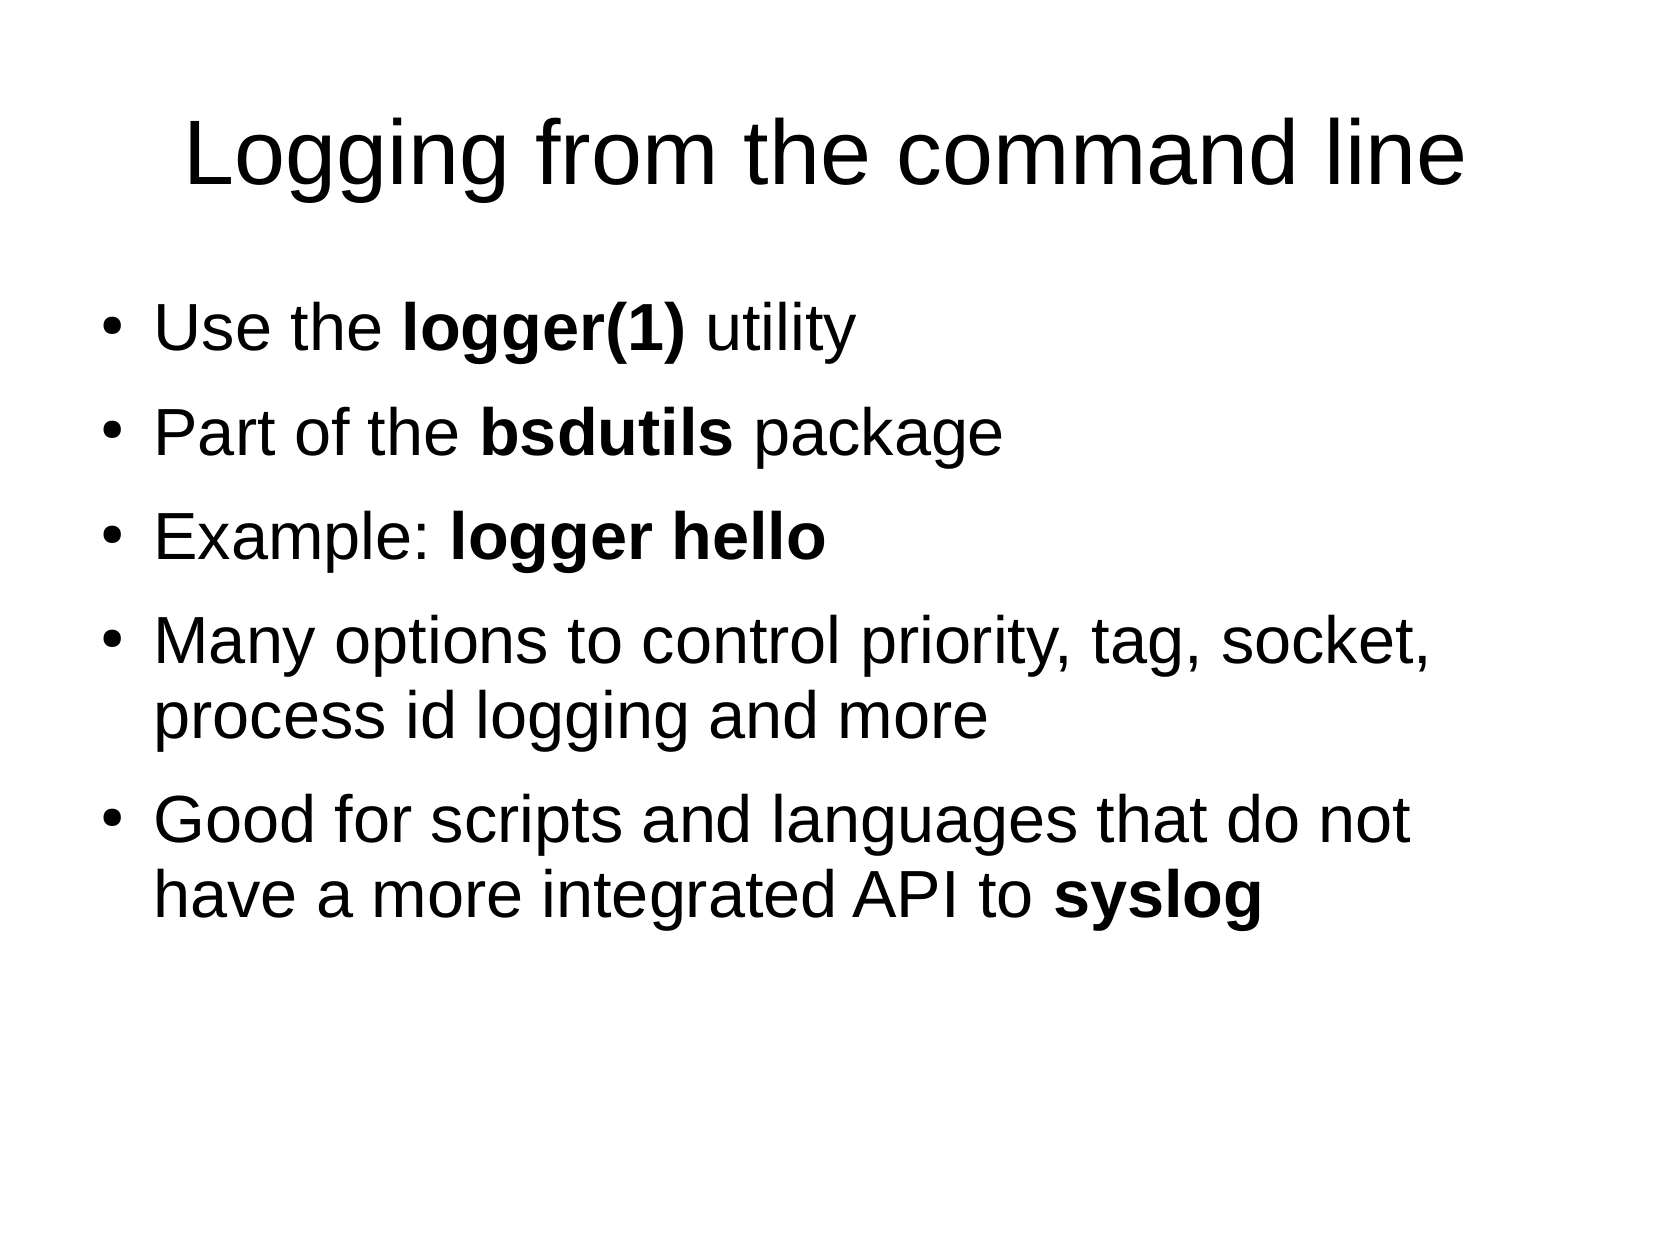

# Logging from the command line
Use the logger(1) utility
Part of the bsdutils package
Example: logger hello
Many options to control priority, tag, socket, process id logging and more
Good for scripts and languages that do not have a more integrated API to syslog